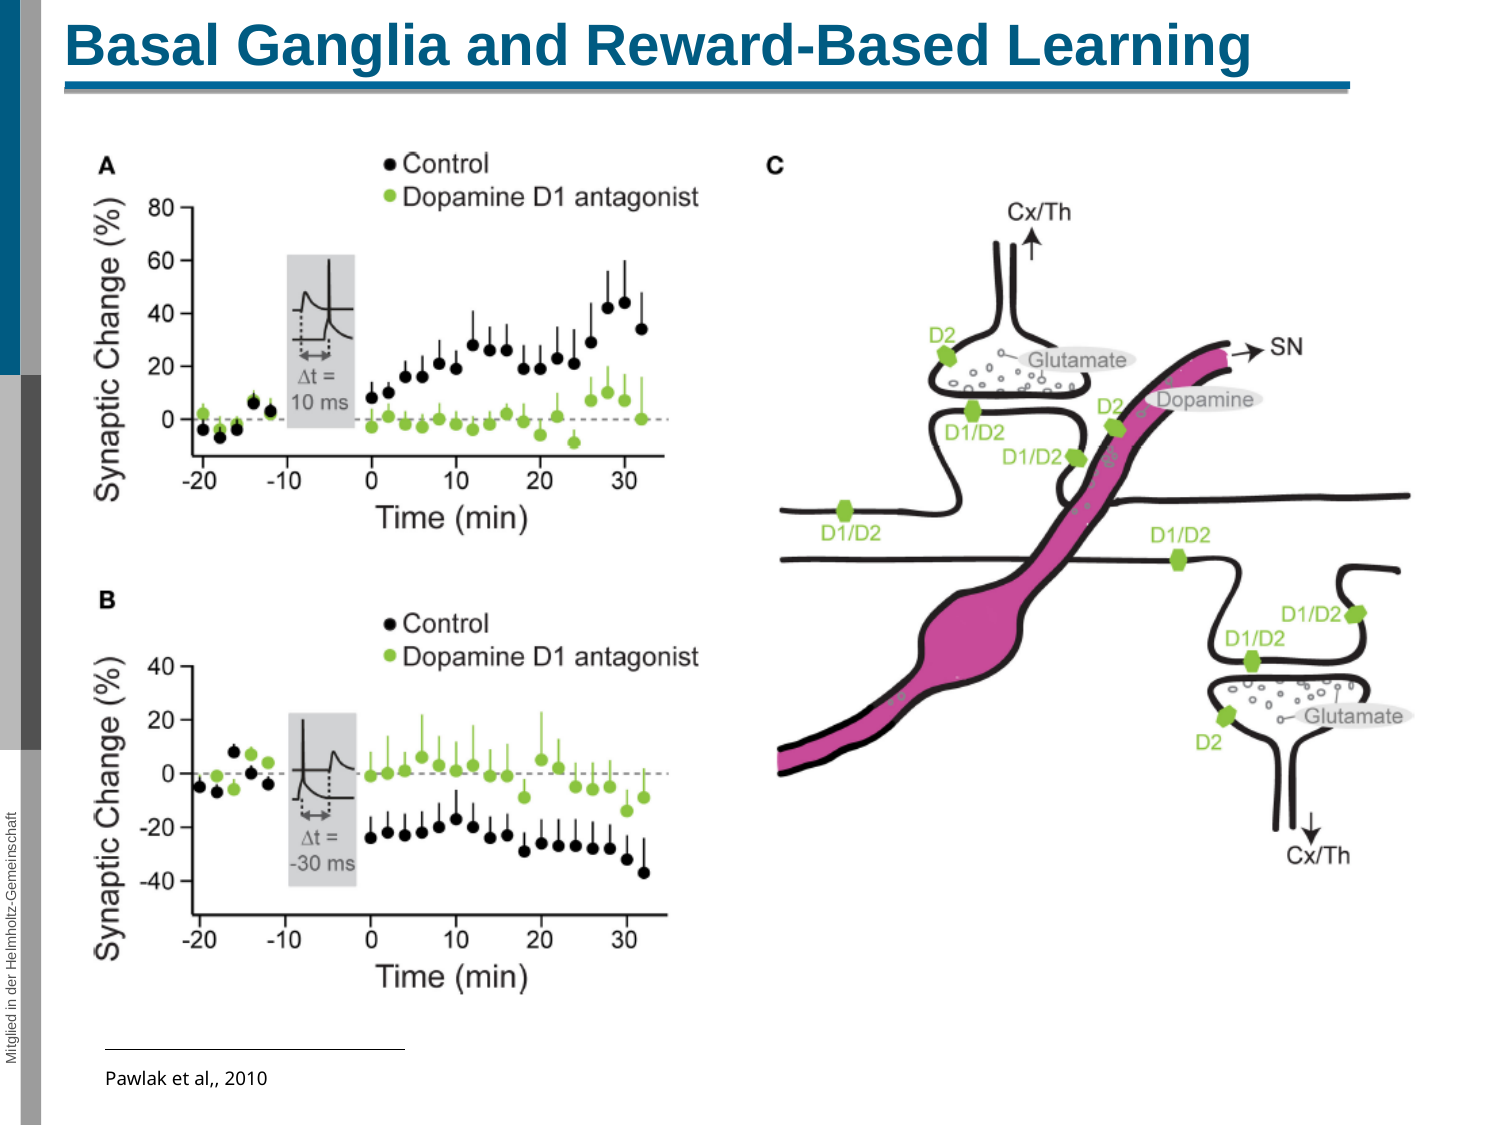

Basal Ganglia and Reward-Based Learning
−
−
Pawlak et al,, 2010